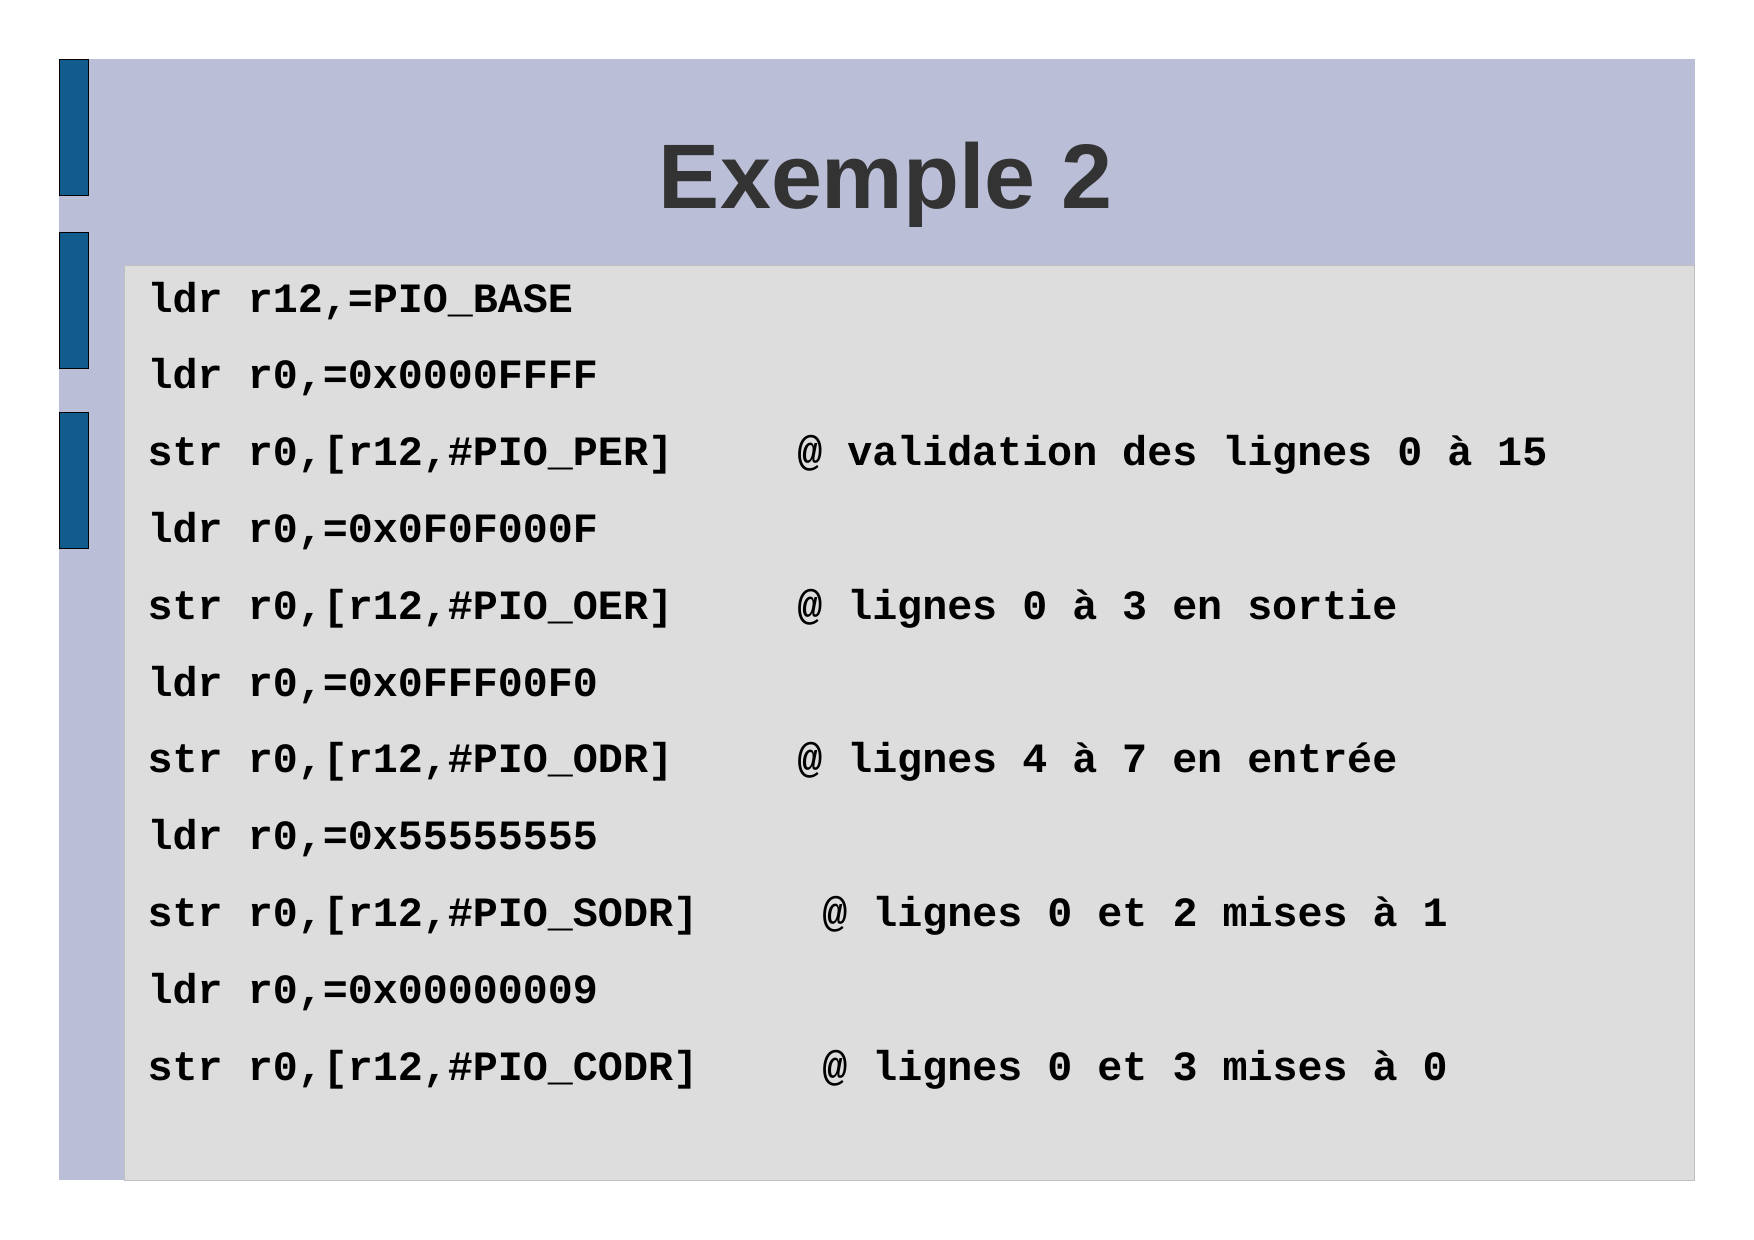

# Exemple 2
ldr r12,=PIO_BASE
ldr r0,=0x0000FFFF
str r0,[r12,#PIO_PER]
ldr r0,=0x0F0F000F
str r0,[r12,#PIO_OER]
ldr r0,=0x0FFF00F0
str r0,[r12,#PIO_ODR]
ldr r0,=0x55555555
str r0,[r12,#PIO_SODR]
ldr r0,=0x00000009
str r0,[r12,#PIO_CODR]
@ validation des lignes 0 à 15
@ lignes 0 à 3 en sortie
@ lignes 4 à 7 en entrée
 @ lignes 0 et 2 mises à 1
 @ lignes 0 et 3 mises à 0